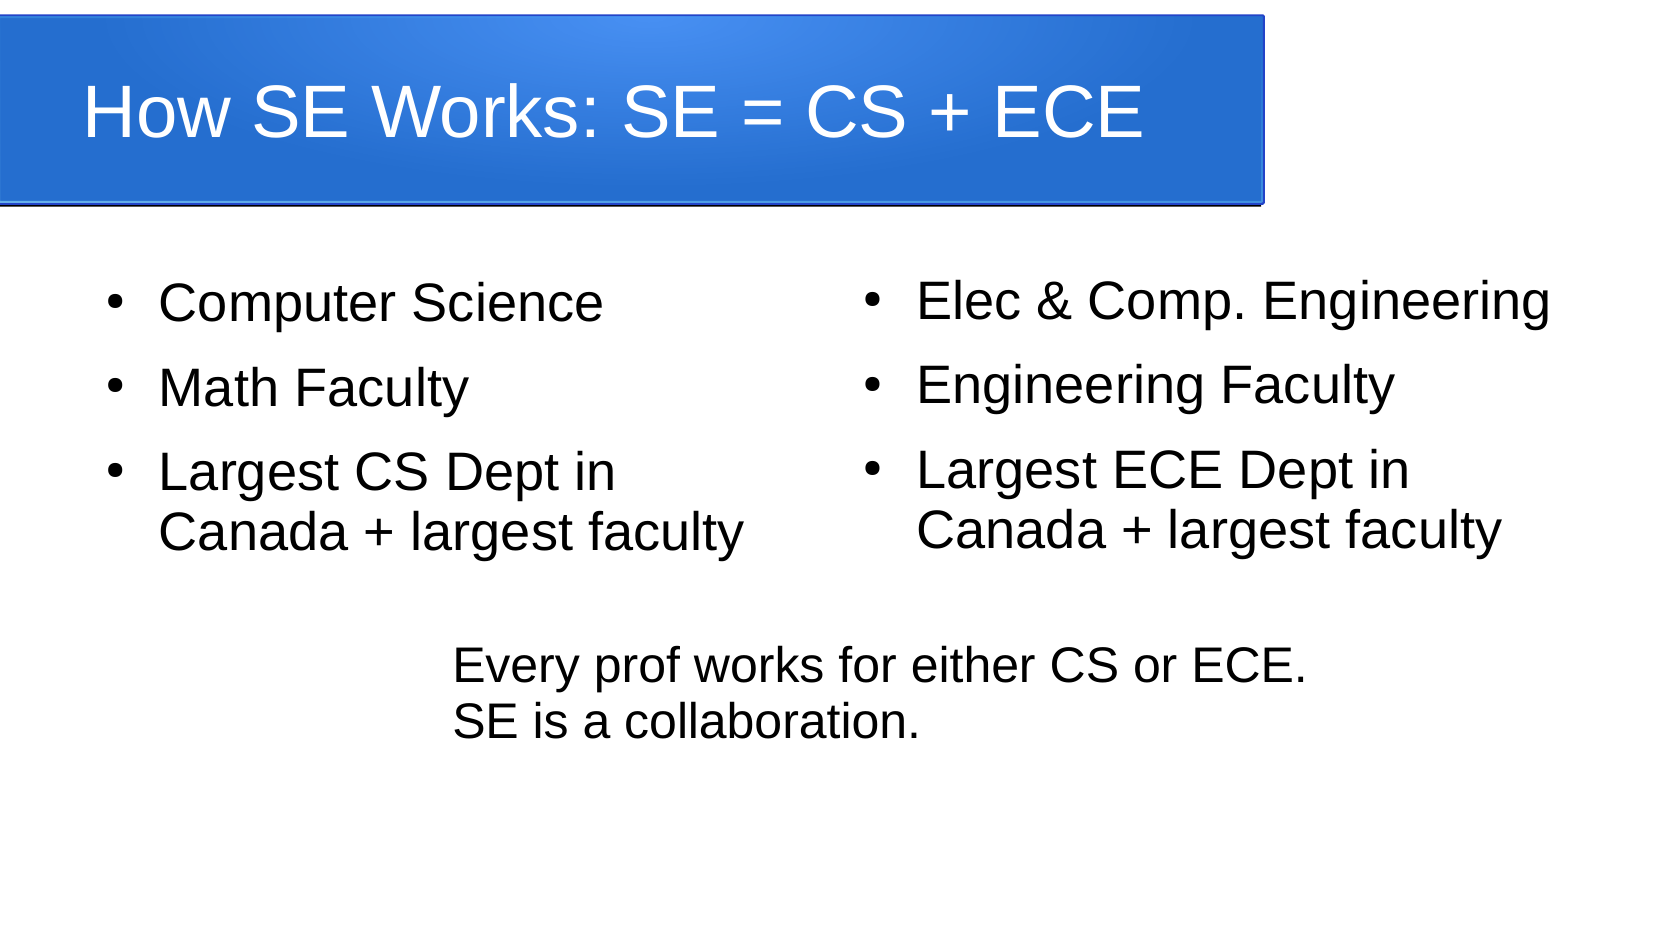

# How SE Works: SE = CS + ECE
Elec & Comp. Engineering
Engineering Faculty
Largest ECE Dept in Canada + largest faculty
Computer Science
Math Faculty
Largest CS Dept in Canada + largest faculty
Every prof works for either CS or ECE.
SE is a collaboration.